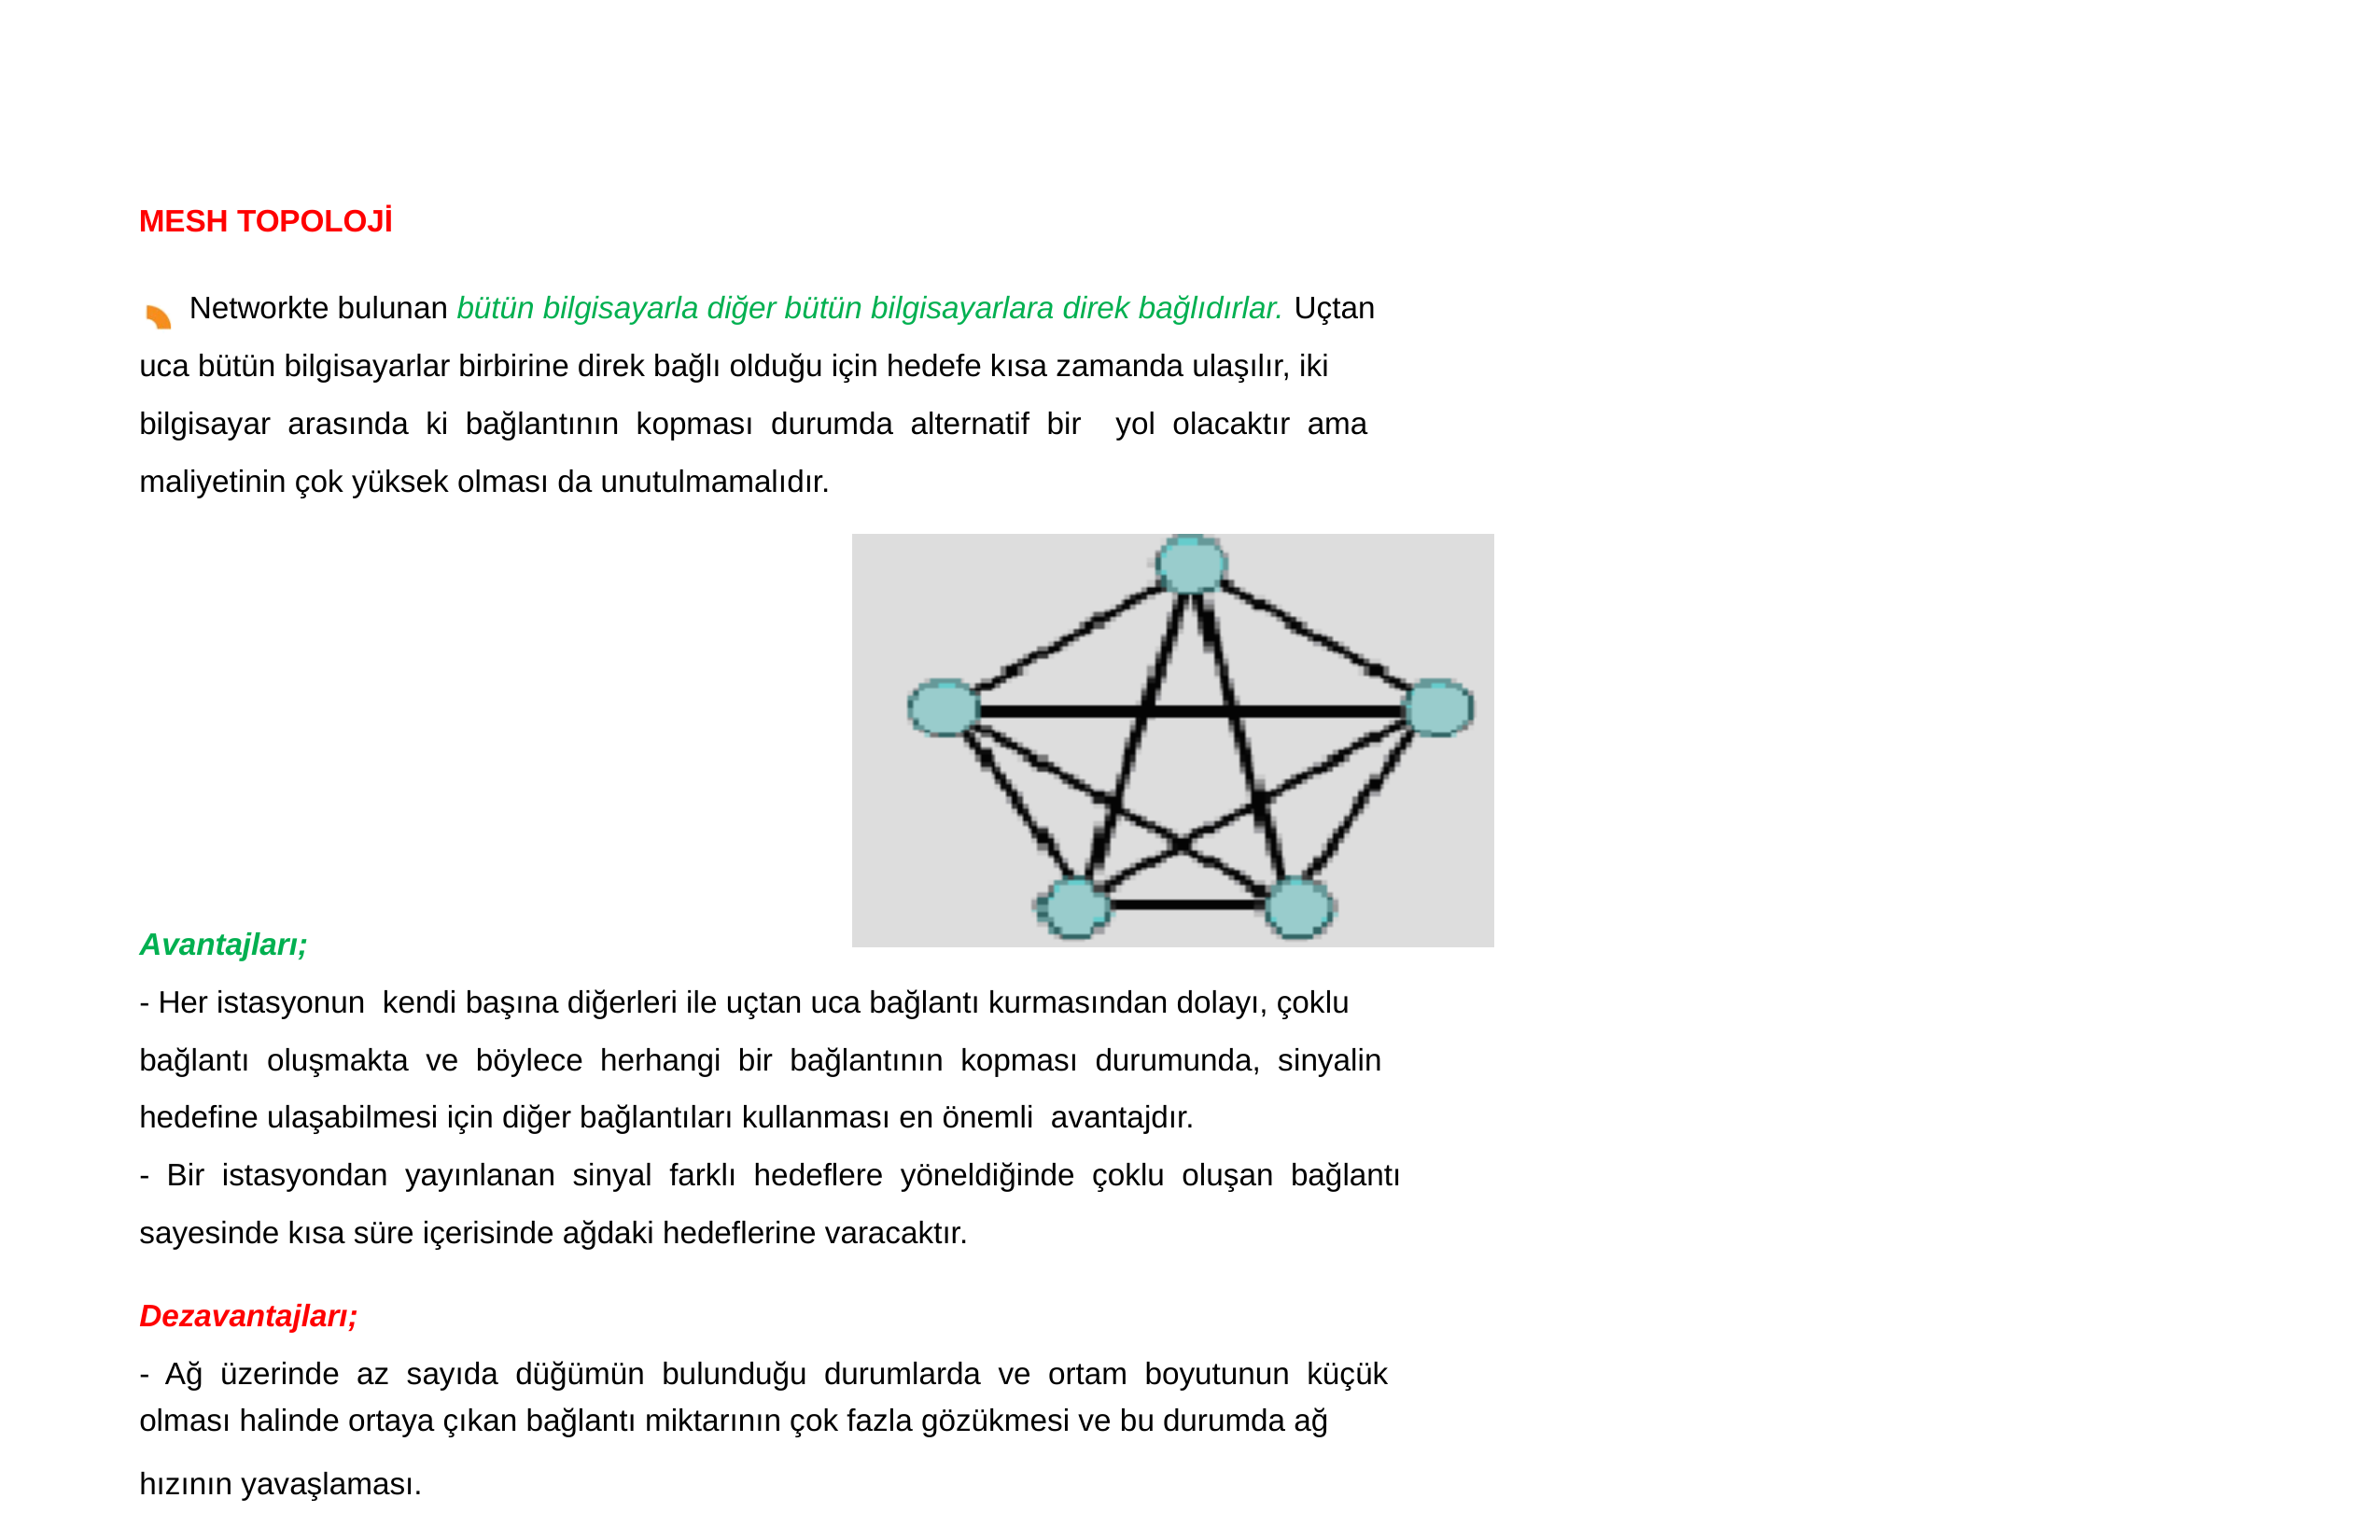

MESH TOPOLOJİ
 Networkte bulunan bütün bilgisayarla diğer bütün bilgisayarlara direk bağlıdırlar. Uçtan
uca bütün bilgisayarlar birbirine direk bağlı olduğu için hedefe kısa zamanda ulaşılır, iki
bilgisayar arasında ki bağlantının kopması durumda alternatif bir yol olacaktır ama
maliyetinin çok yüksek olması da unutulmamalıdır.
Avantajları;
- Her istasyonun kendi başına diğerleri ile uçtan uca bağlantı kurmasından dolayı, çoklu
bağlantı oluşmakta ve böylece herhangi bir bağlantının kopması durumunda, sinyalin
hedefine ulaşabilmesi için diğer bağlantıları kullanması en önemli avantajdır.
- Bir istasyondan yayınlanan sinyal farklı hedeflere yöneldiğinde çoklu oluşan bağlantı
sayesinde kısa süre içerisinde ağdaki hedeflerine varacaktır.
Dezavantajları;
- Ağ üzerinde az sayıda düğümün bulunduğu durumlarda ve ortam boyutunun küçük
olması halinde ortaya çıkan bağlantı miktarının çok fazla gözükmesi ve bu durumda ağ
hızının yavaşlaması.